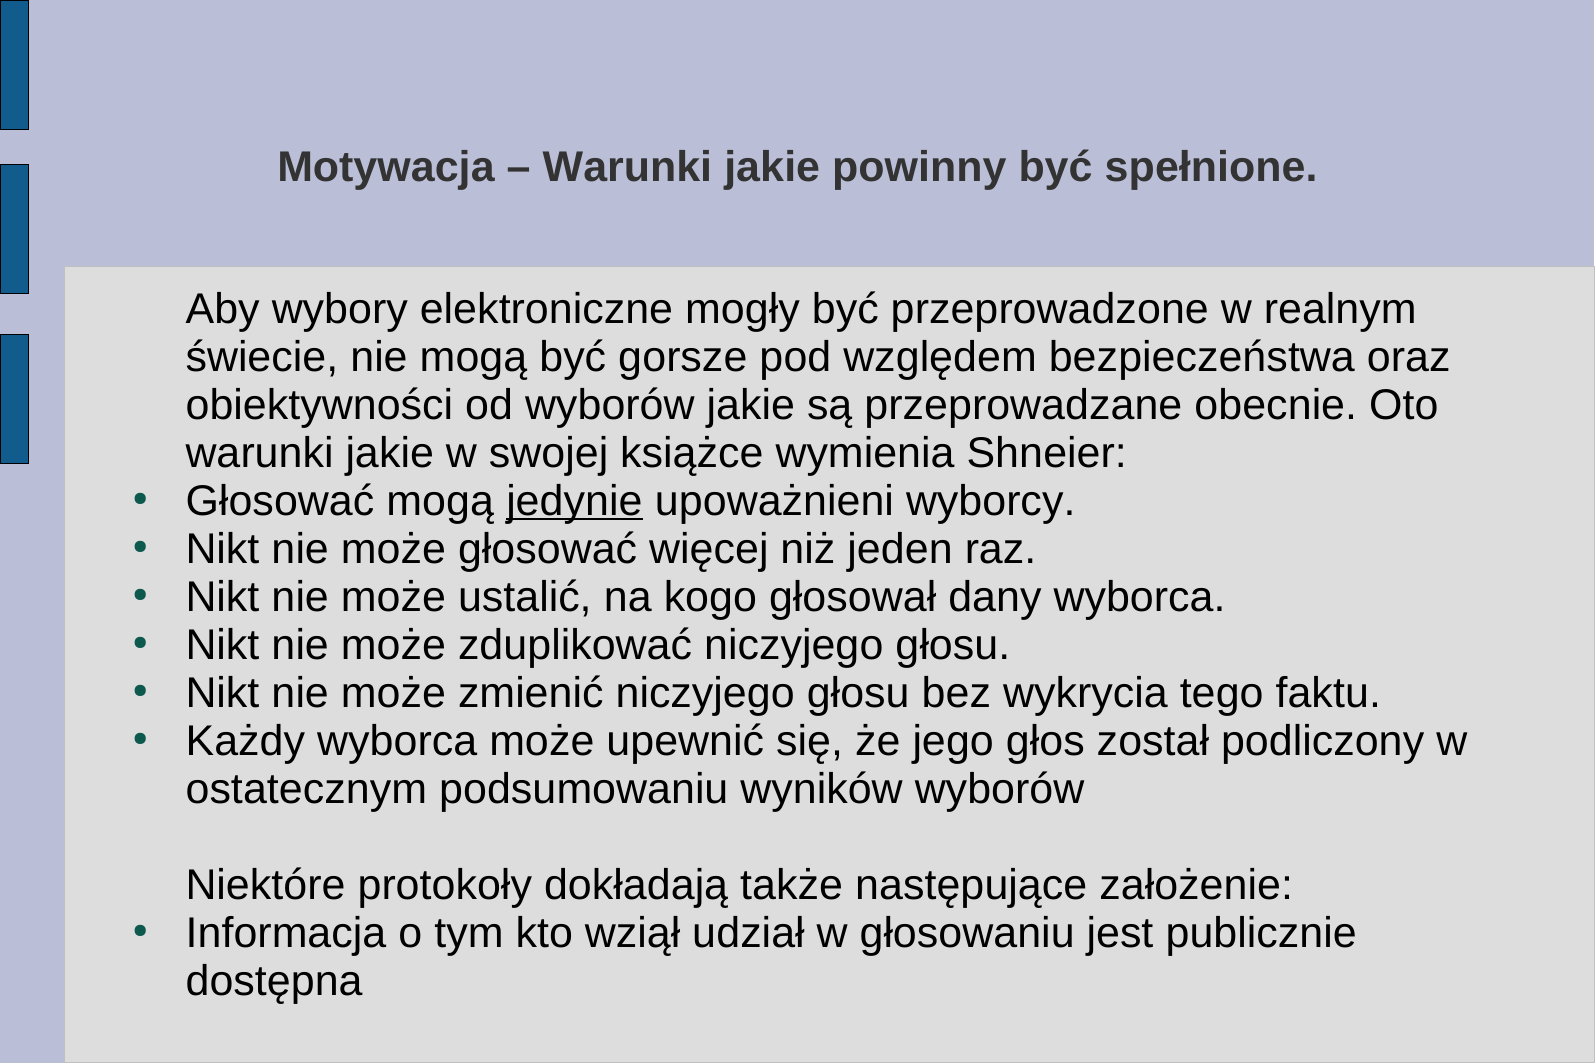

# Motywacja – Warunki jakie powinny być spełnione.
Aby wybory elektroniczne mogły być przeprowadzone w realnym świecie, nie mogą być gorsze pod względem bezpieczeństwa oraz obiektywności od wyborów jakie są przeprowadzane obecnie. Oto warunki jakie w swojej książce wymienia Shneier:
Głosować mogą jedynie upoważnieni wyborcy.
Nikt nie może głosować więcej niż jeden raz.
Nikt nie może ustalić, na kogo głosował dany wyborca.
Nikt nie może zduplikować niczyjego głosu.
Nikt nie może zmienić niczyjego głosu bez wykrycia tego faktu.
Każdy wyborca może upewnić się, że jego głos został podliczony w ostatecznym podsumowaniu wyników wyborów
Niektóre protokoły dokładają także następujące założenie:
Informacja o tym kto wziął udział w głosowaniu jest publicznie dostępna